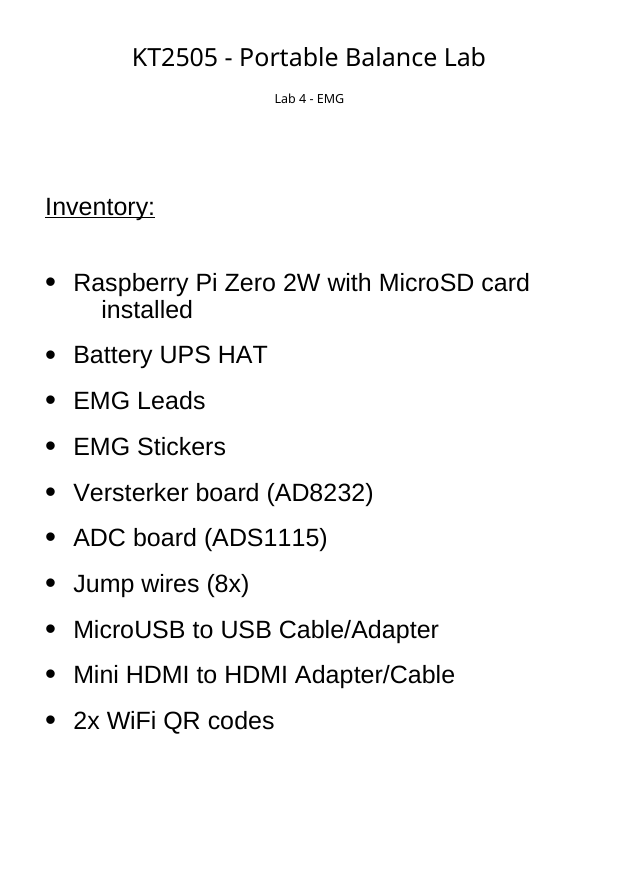

# KT2505 - Portable Balance Lab
Lab 4 - EMG
Inventory:
Raspberry Pi Zero 2W with MicroSD card installed
Battery UPS HAT
EMG Leads
EMG Stickers
Versterker board (AD8232)
ADC board (ADS1115)
Jump wires (8x)
MicroUSB to USB Cable/Adapter
Mini HDMI to HDMI Adapter/Cable
2x WiFi QR codes